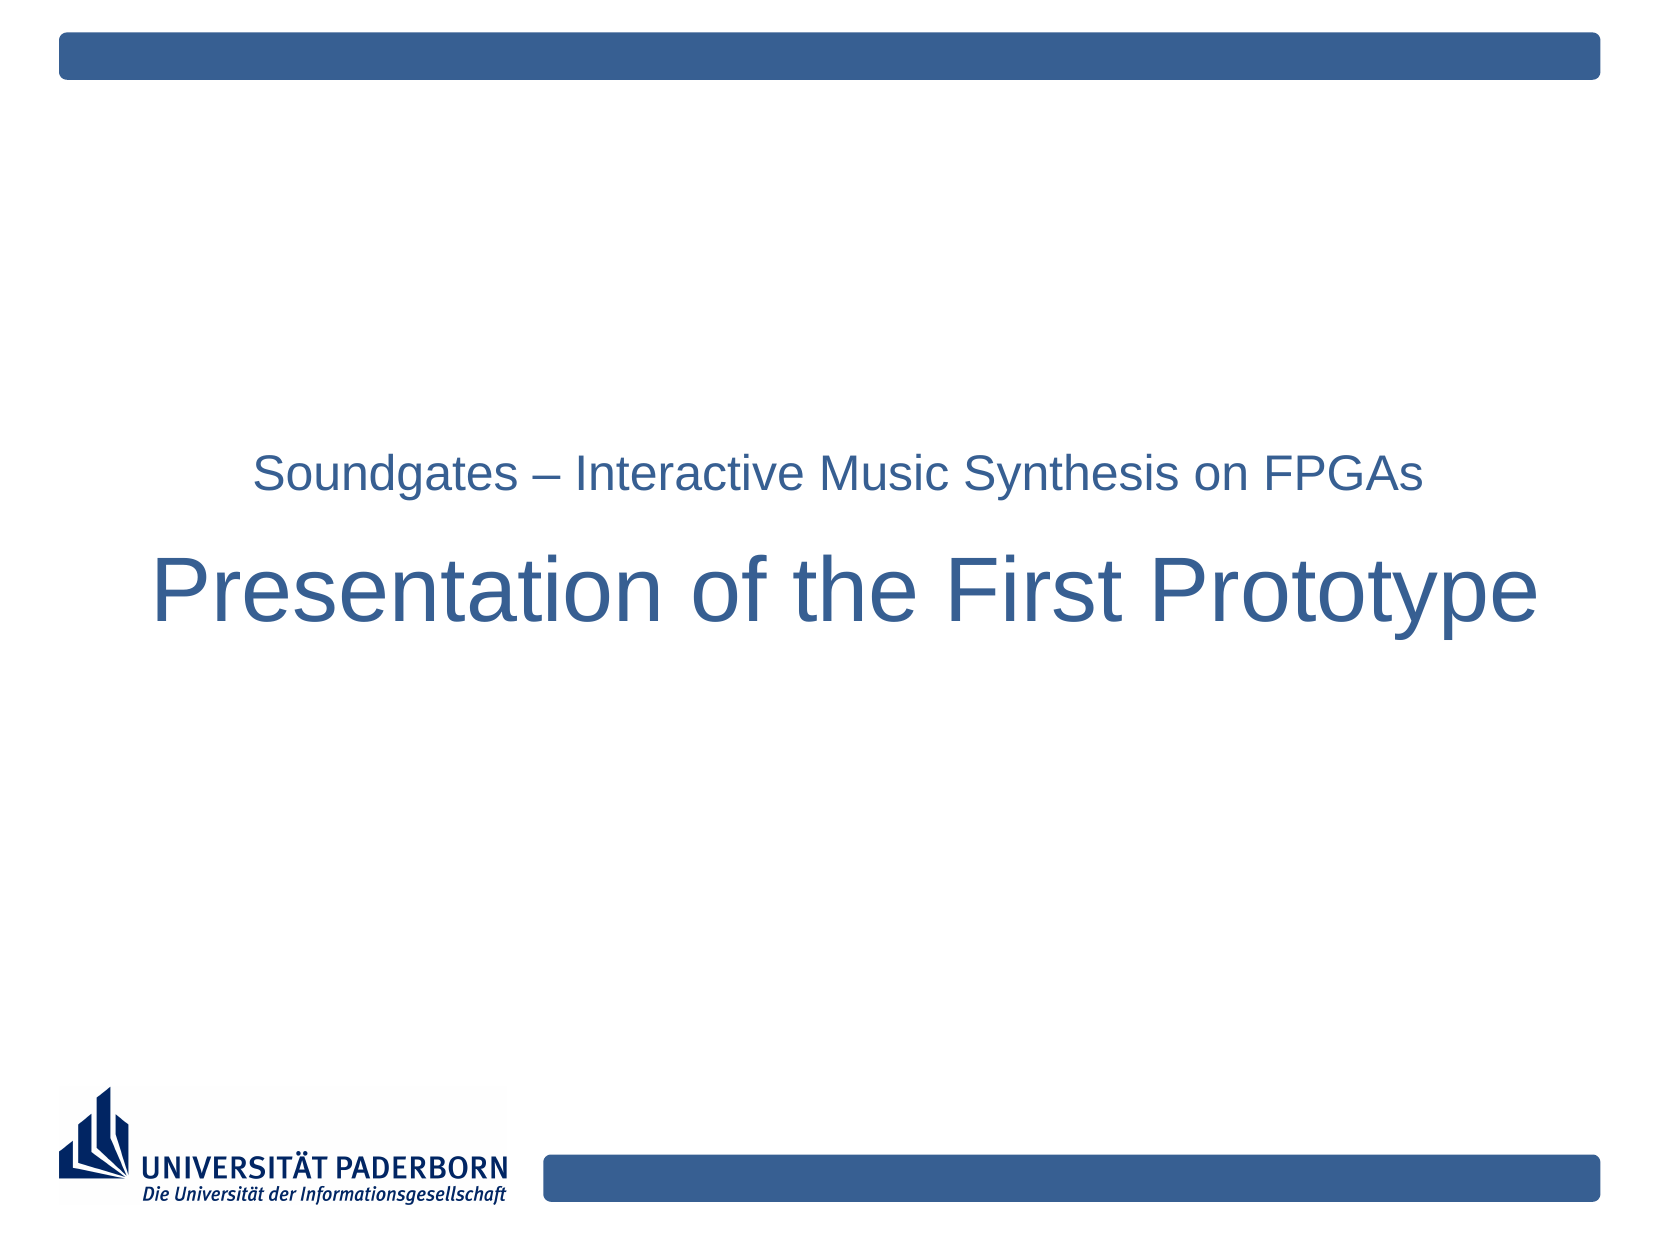

# Soundgates – Interactive Music Synthesis on FPGAs
 Presentation of the First Prototype